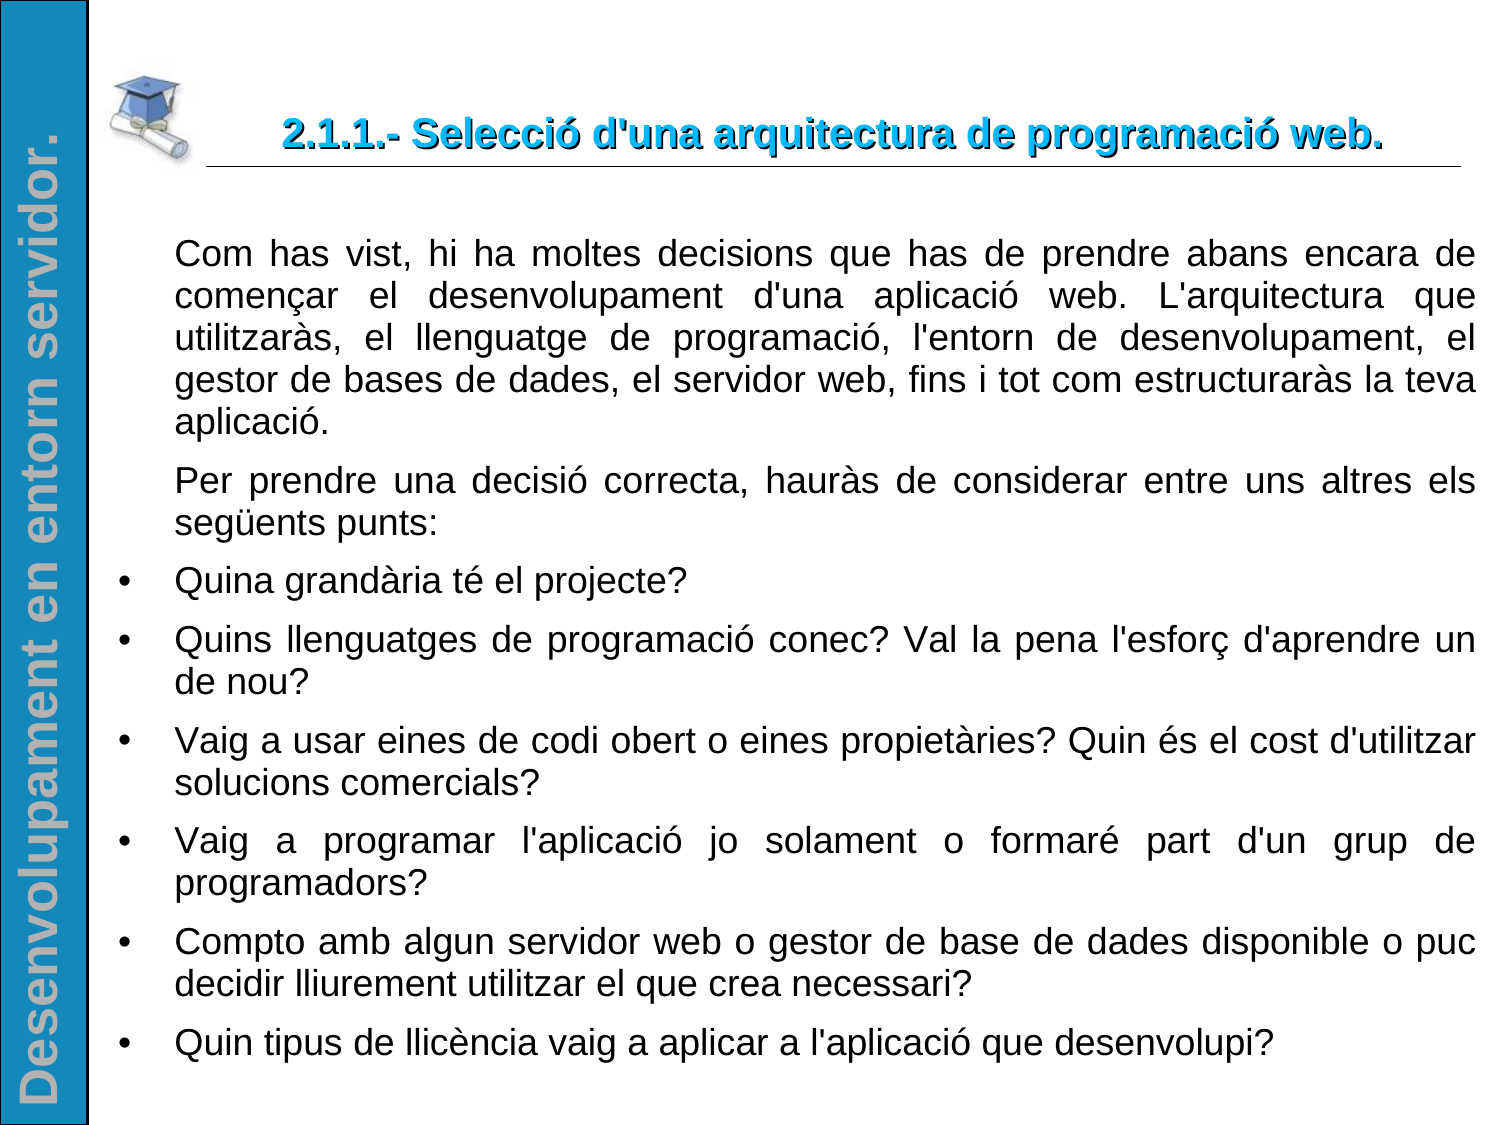

# 2.1.1.- Selecció d'una arquitectura de programació web.
Com has vist, hi ha moltes decisions que has de prendre abans encara de començar el desenvolupament d'una aplicació web. L'arquitectura que utilitzaràs, el llenguatge de programació, l'entorn de desenvolupament, el gestor de bases de dades, el servidor web, fins i tot com estructuraràs la teva aplicació.
Per prendre una decisió correcta, hauràs de considerar entre uns altres els següents punts:
Quina grandària té el projecte?
Quins llenguatges de programació conec? Val la pena l'esforç d'aprendre un de nou?
Vaig a usar eines de codi obert o eines propietàries? Quin és el cost d'utilitzar solucions comercials?
Vaig a programar l'aplicació jo solament o formaré part d'un grup de programadors?
Compto amb algun servidor web o gestor de base de dades disponible o puc decidir lliurement utilitzar el que crea necessari?
Quin tipus de llicència vaig a aplicar a l'aplicació que desenvolupi?